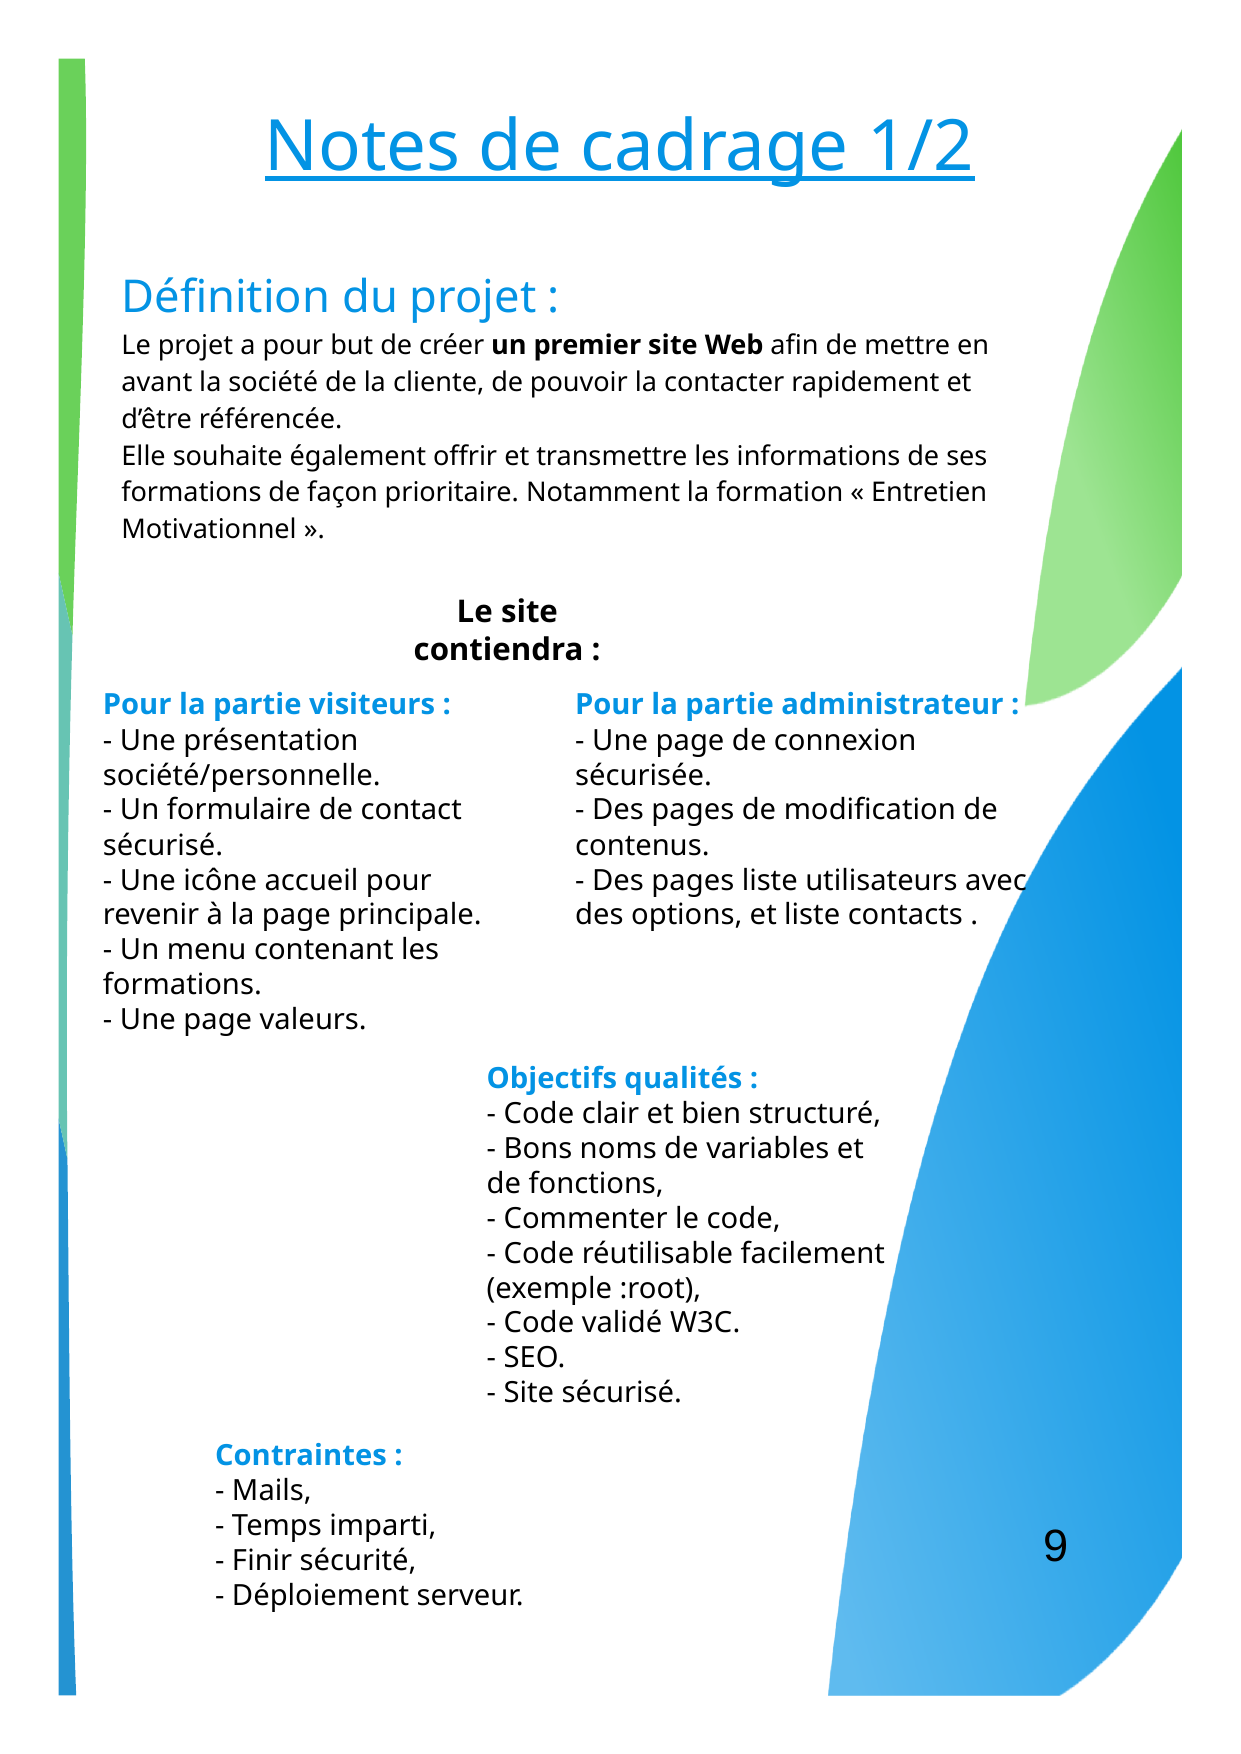

Notes de cadrage 1/2
Définition du projet :
Le projet a pour but de créer un premier site Web afin de mettre en avant la société de la cliente, de pouvoir la contacter rapidement et d’être référencée.
Elle souhaite également offrir et transmettre les informations de ses formations de façon prioritaire. Notamment la formation « Entretien Motivationnel ».
Le site contiendra :
Pour la partie visiteurs :
- Une présentation société/personnelle.
- Un formulaire de contact sécurisé.
- Une icône accueil pour revenir à la page principale.
- Un menu contenant les formations.
- Une page valeurs.
Pour la partie administrateur :
- Une page de connexion sécurisée.
- Des pages de modification de contenus.
- Des pages liste utilisateurs avec des options, et liste contacts .
Objectifs qualités :
- Code clair et bien structuré,
- Bons noms de variables et de fonctions,
- Commenter le code,
- Code réutilisable facilement (exemple :root),
- Code validé W3C.
- SEO.
- Site sécurisé.
Contraintes :
- Mails,
- Temps imparti,
- Finir sécurité,
- Déploiement serveur.